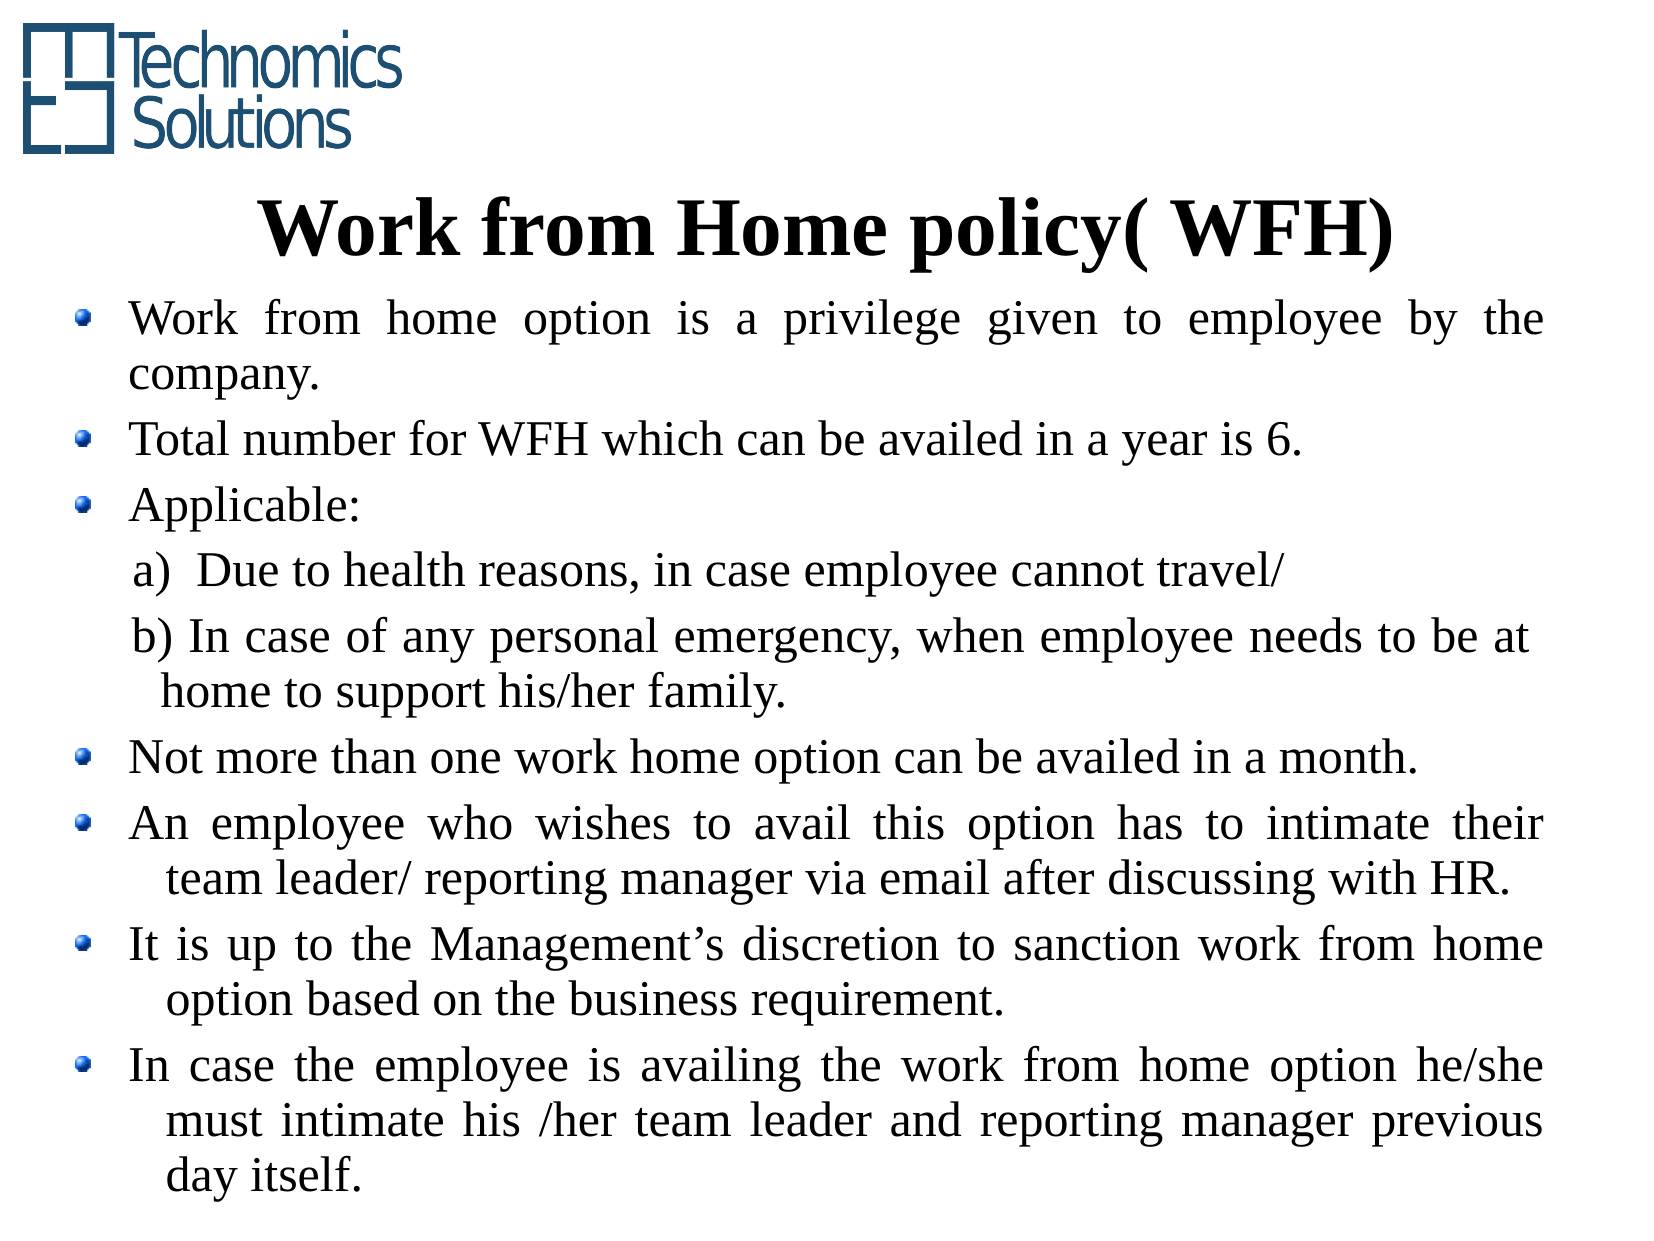

# Work from Home policy( WFH)
Work from home option is a privilege given to employee by the company.
Total number for WFH which can be availed in a year is 6.
Applicable:
 a) Due to health reasons, in case employee cannot travel/
 b) In case of any personal emergency, when employee needs to be at home to support his/her family.
Not more than one work home option can be availed in a month.
An employee who wishes to avail this option has to intimate their team leader/ reporting manager via email after discussing with HR.
It is up to the Management’s discretion to sanction work from home option based on the business requirement.
In case the employee is availing the work from home option he/she must intimate his /her team leader and reporting manager previous day itself.